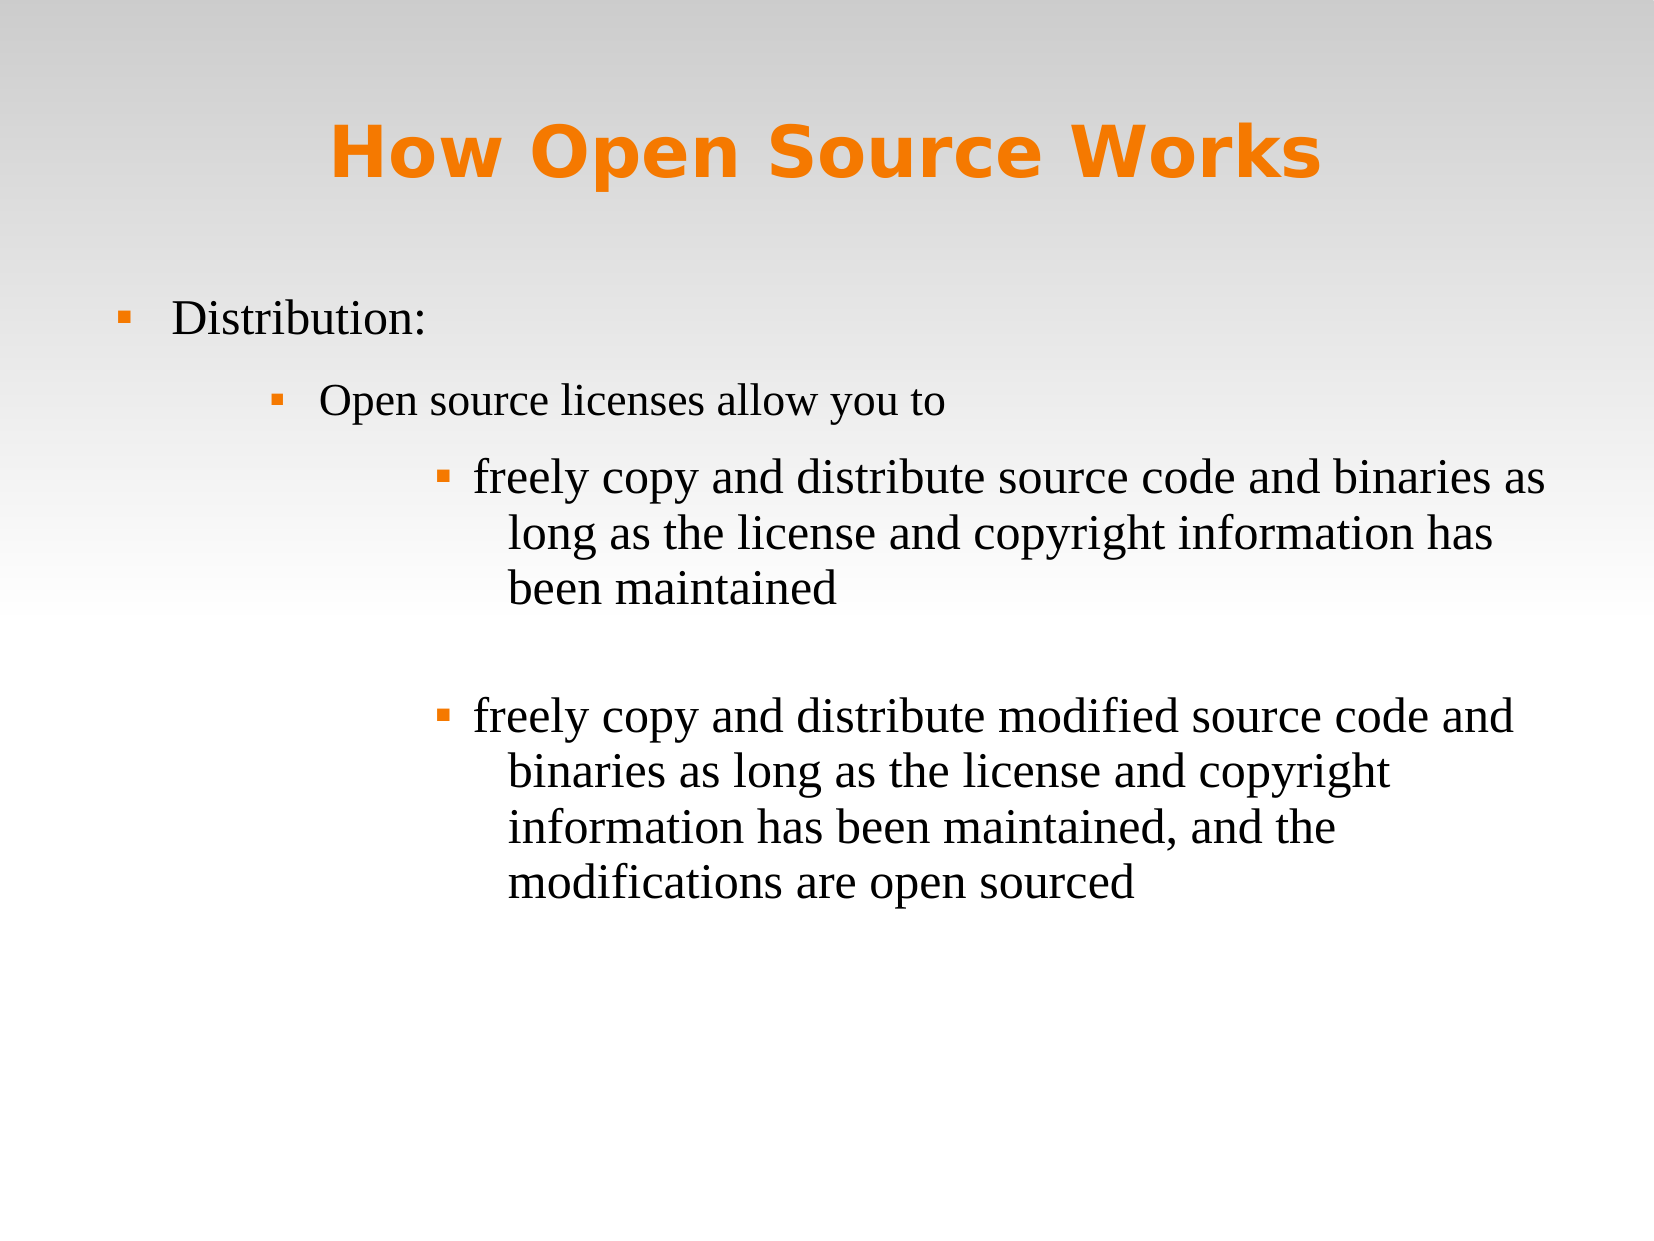

# How Open Source Works
Distribution:
Open source licenses allow you to
freely copy and distribute source code and binaries as long as the license and copyright information has been maintained
freely copy and distribute modified source code and binaries as long as the license and copyright information has been maintained, and the modifications are open sourced